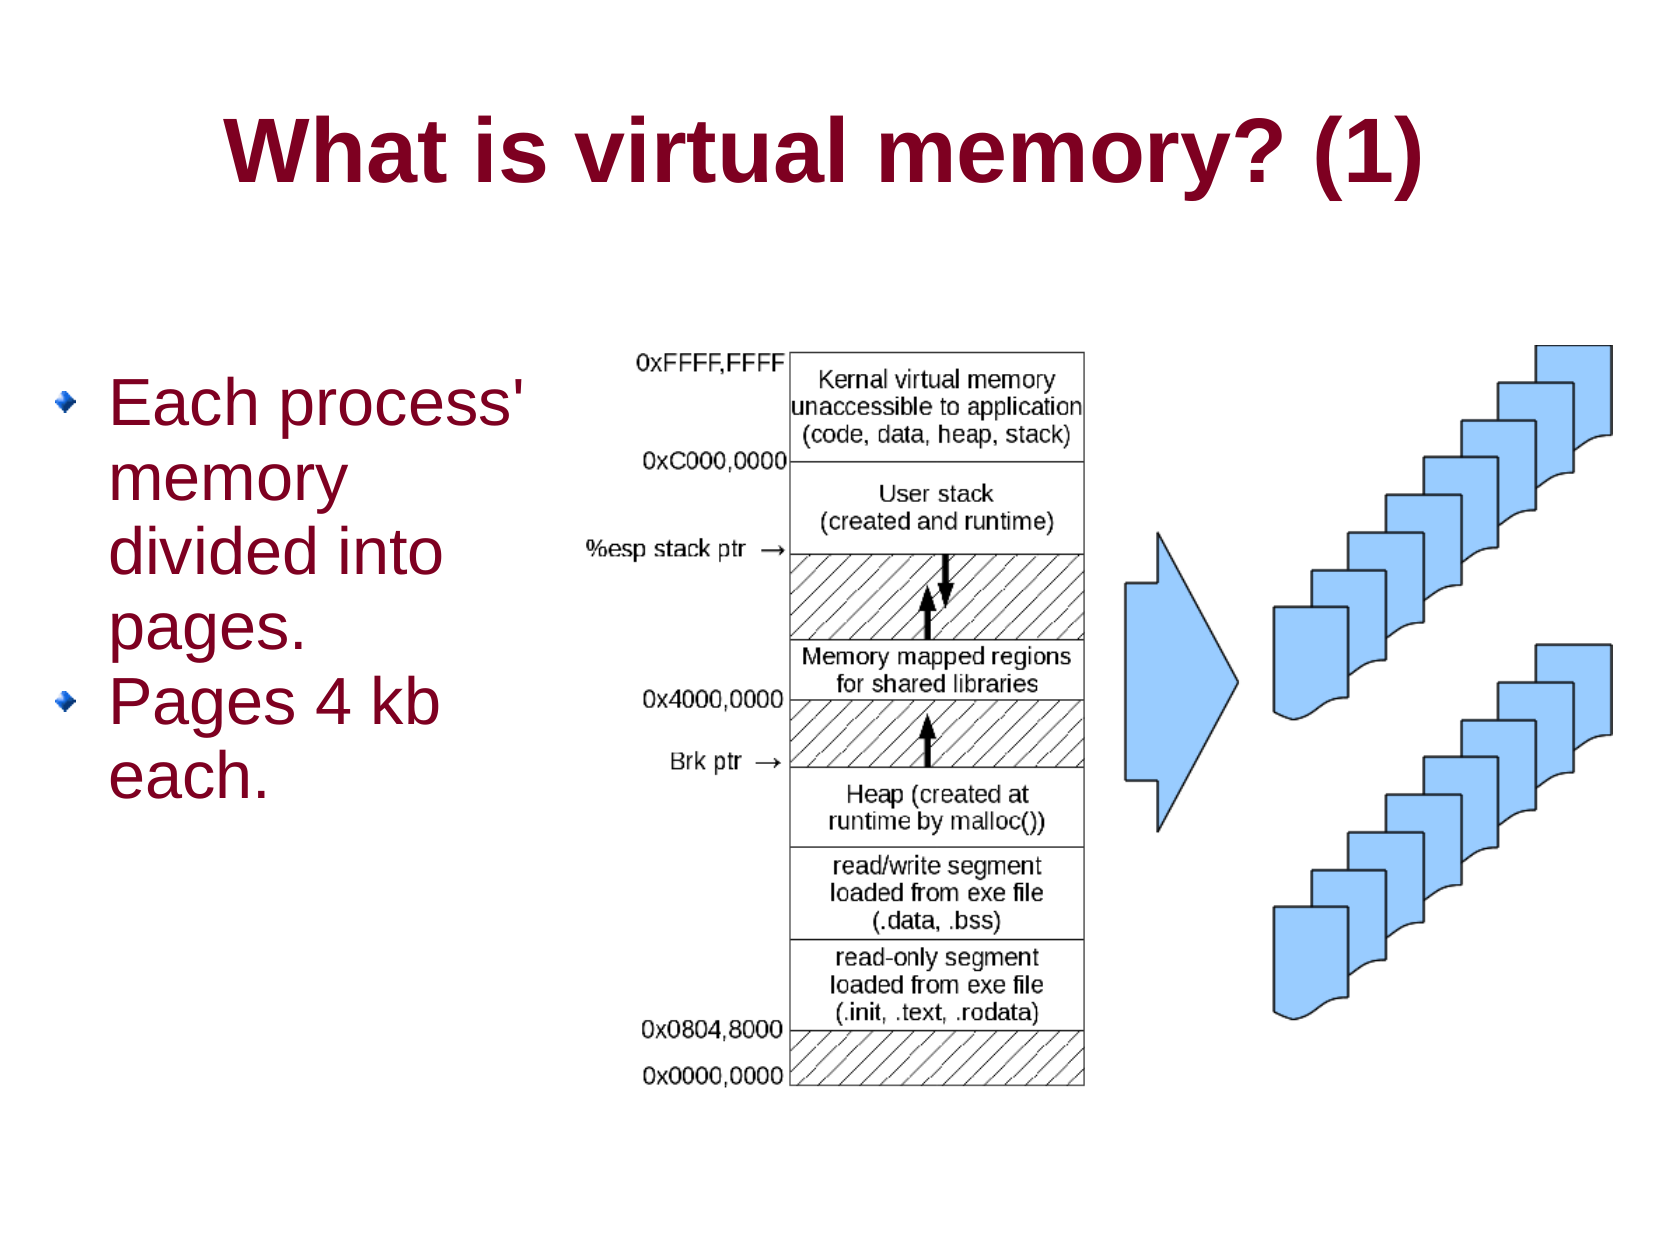

# What is virtual memory? (1)
Each process' memory divided into pages.
Pages 4 kb each.